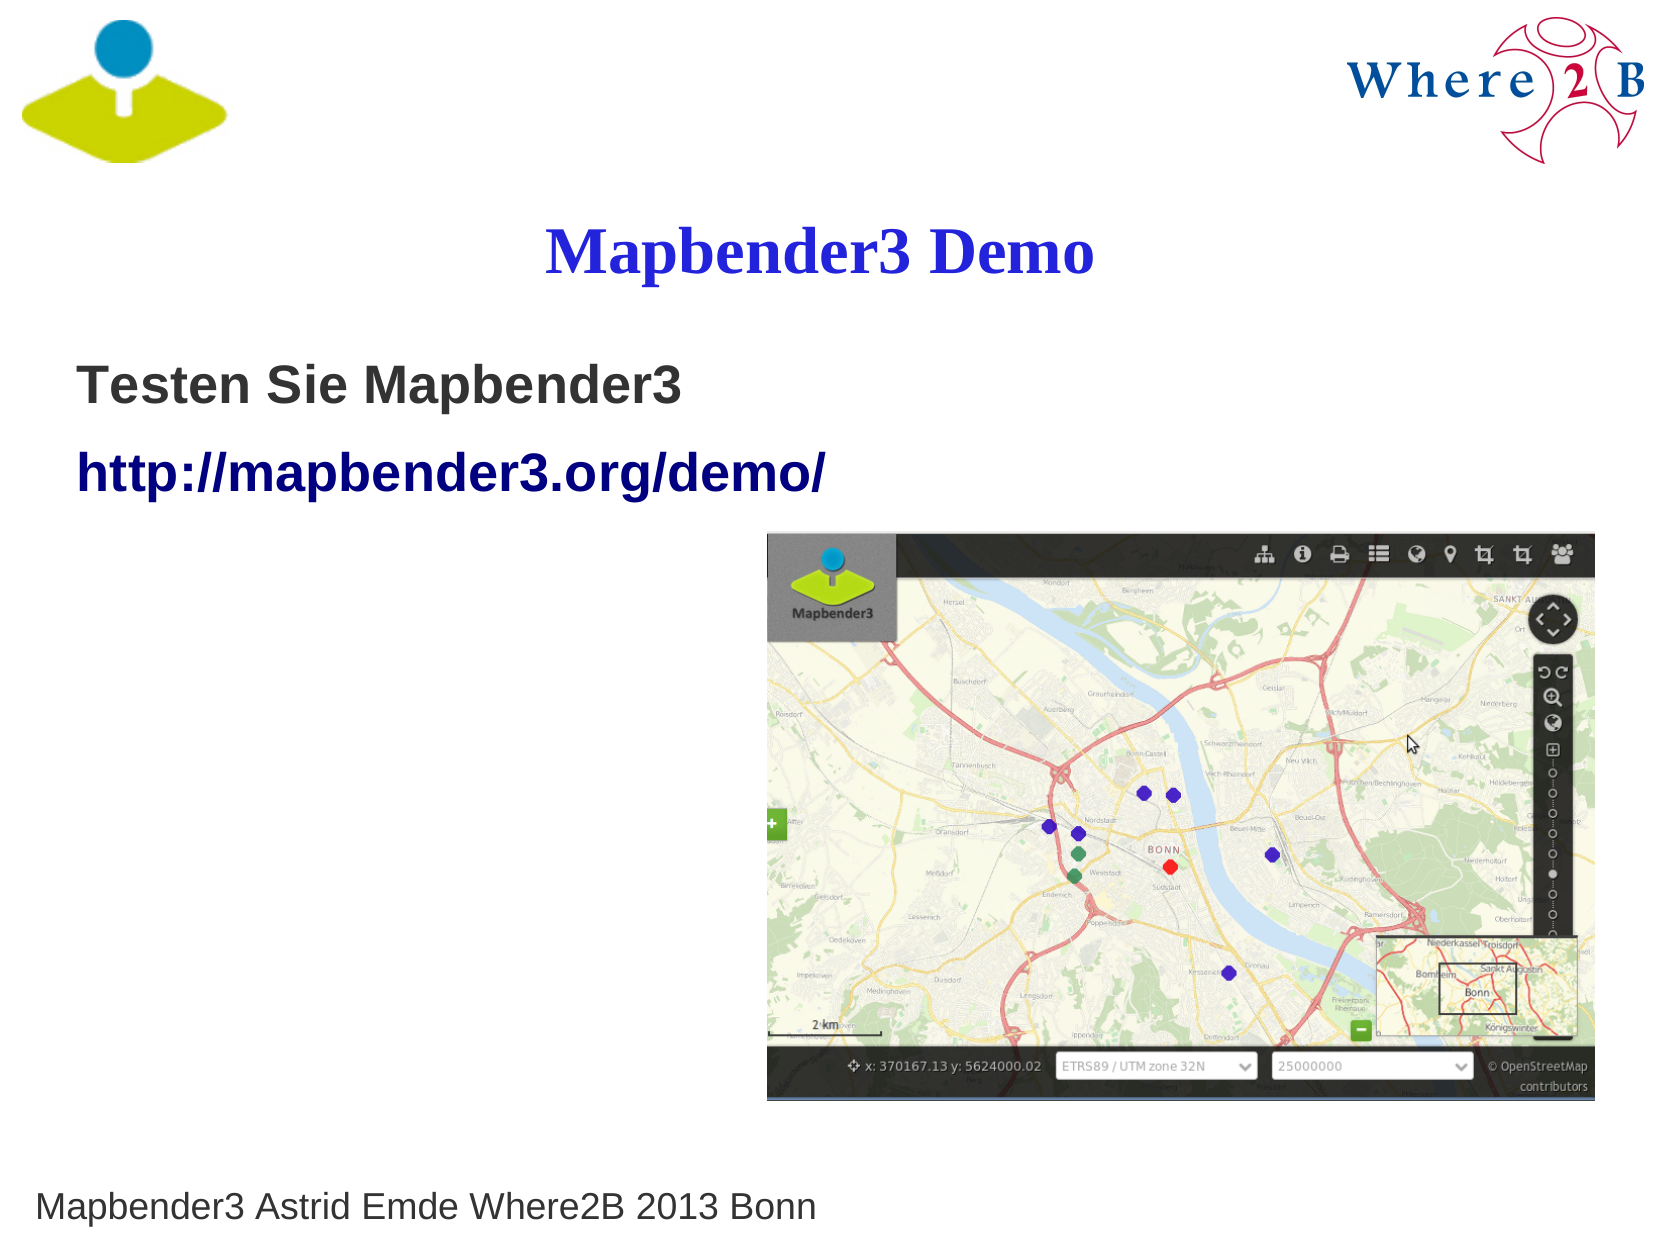

Mapbender3 Demo
# Testen Sie Mapbender3
http://mapbender3.org/demo/